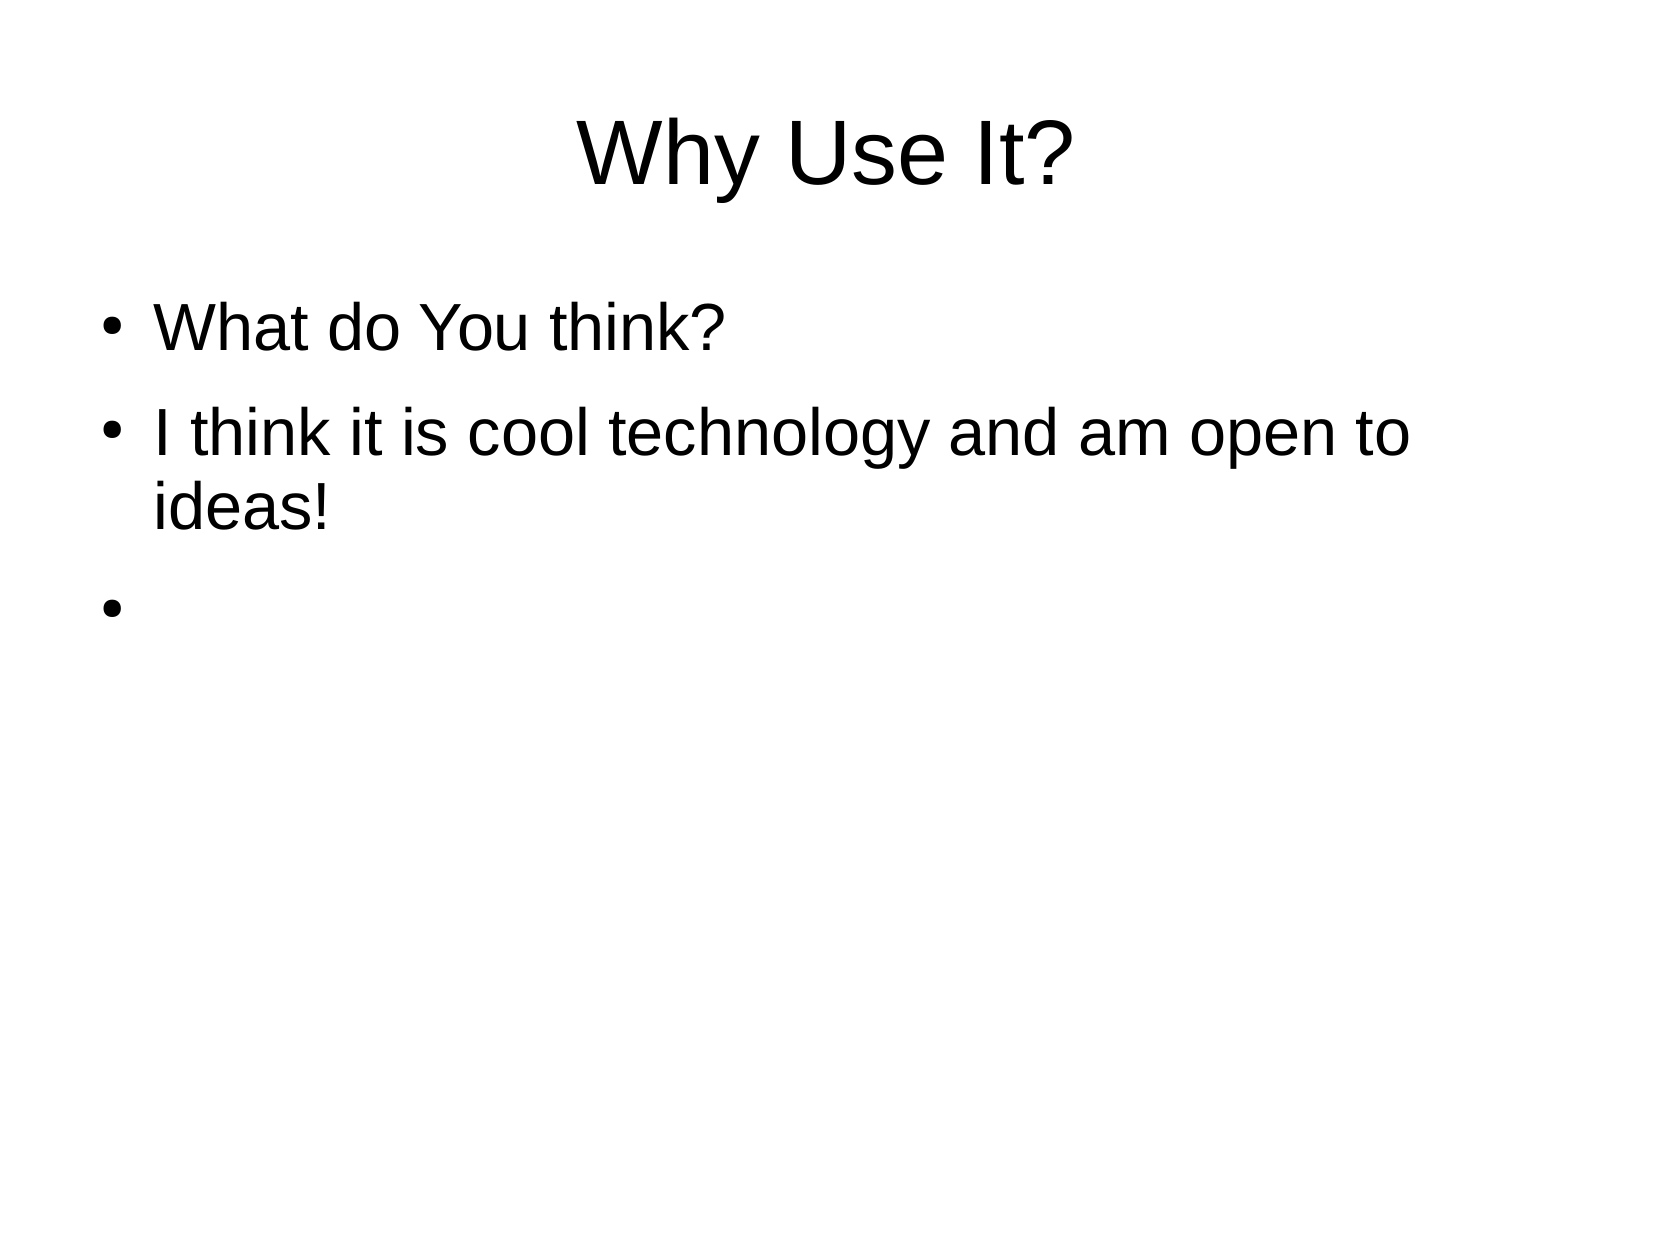

# Why Use It?
What do You think?
I think it is cool technology and am open to ideas!